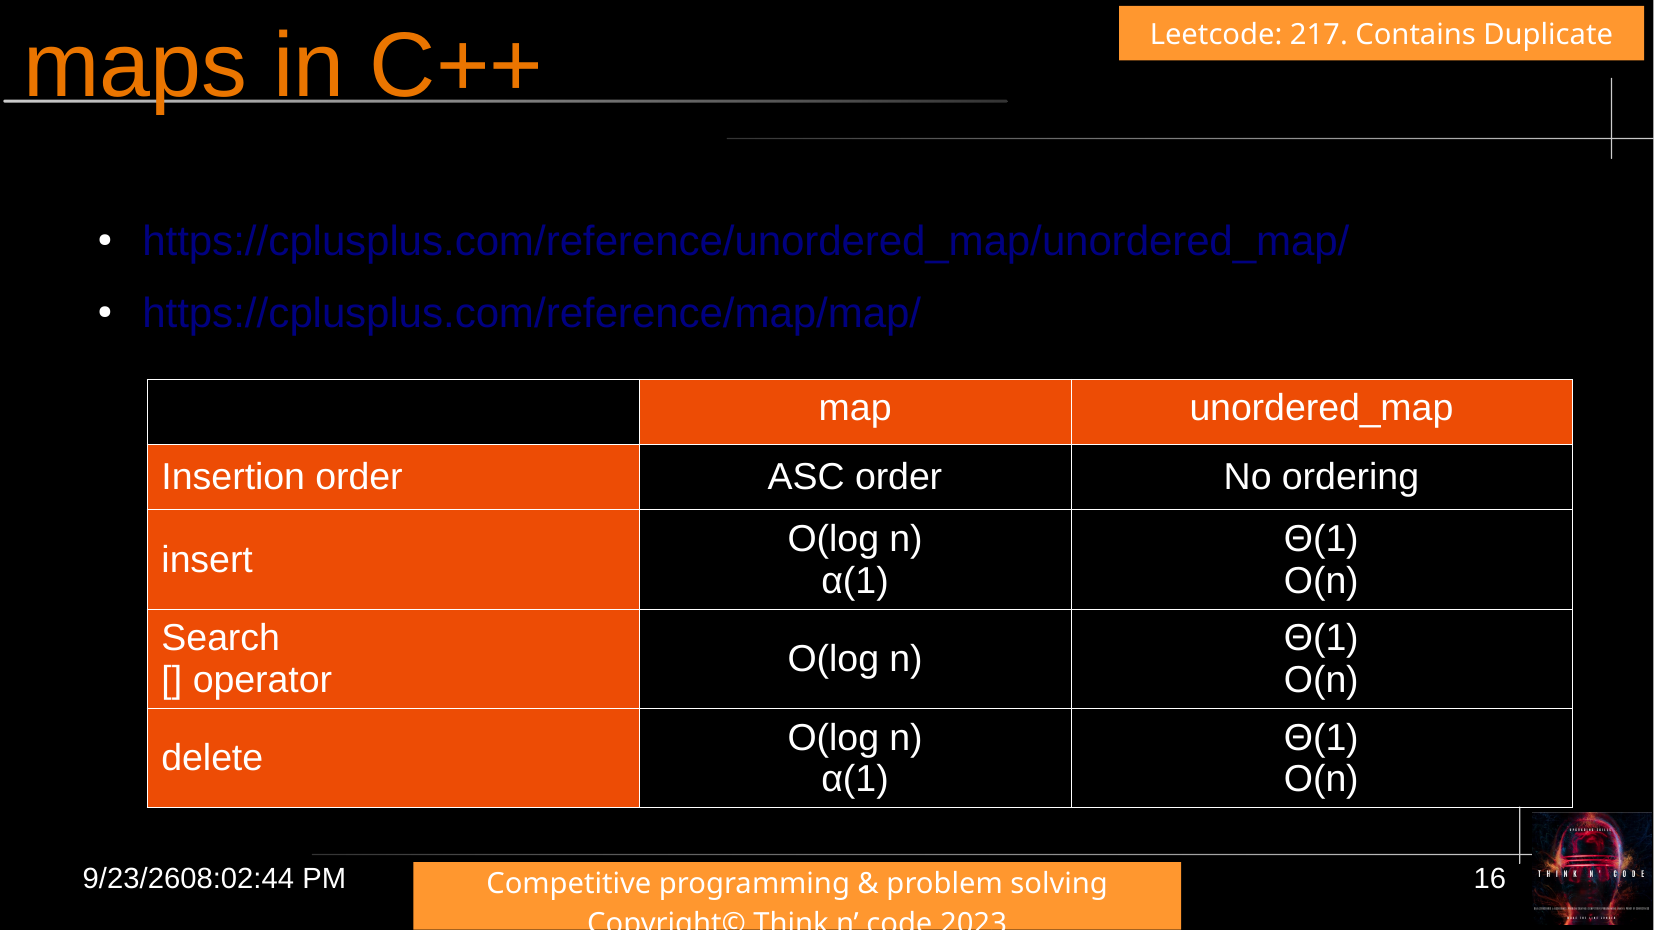

# maps in C++
https://cplusplus.com/reference/unordered_map/unordered_map/
https://cplusplus.com/reference/map/map/
| | map | unordered\_map |
| --- | --- | --- |
| Insertion order | ASC order | No ordering |
| insert | O(log n) α(1) | Θ(1) O(n) |
| Search [] operator | O(log n) | Θ(1) O(n) |
| delete | O(log n) α(1) | Θ(1) O(n) |
16